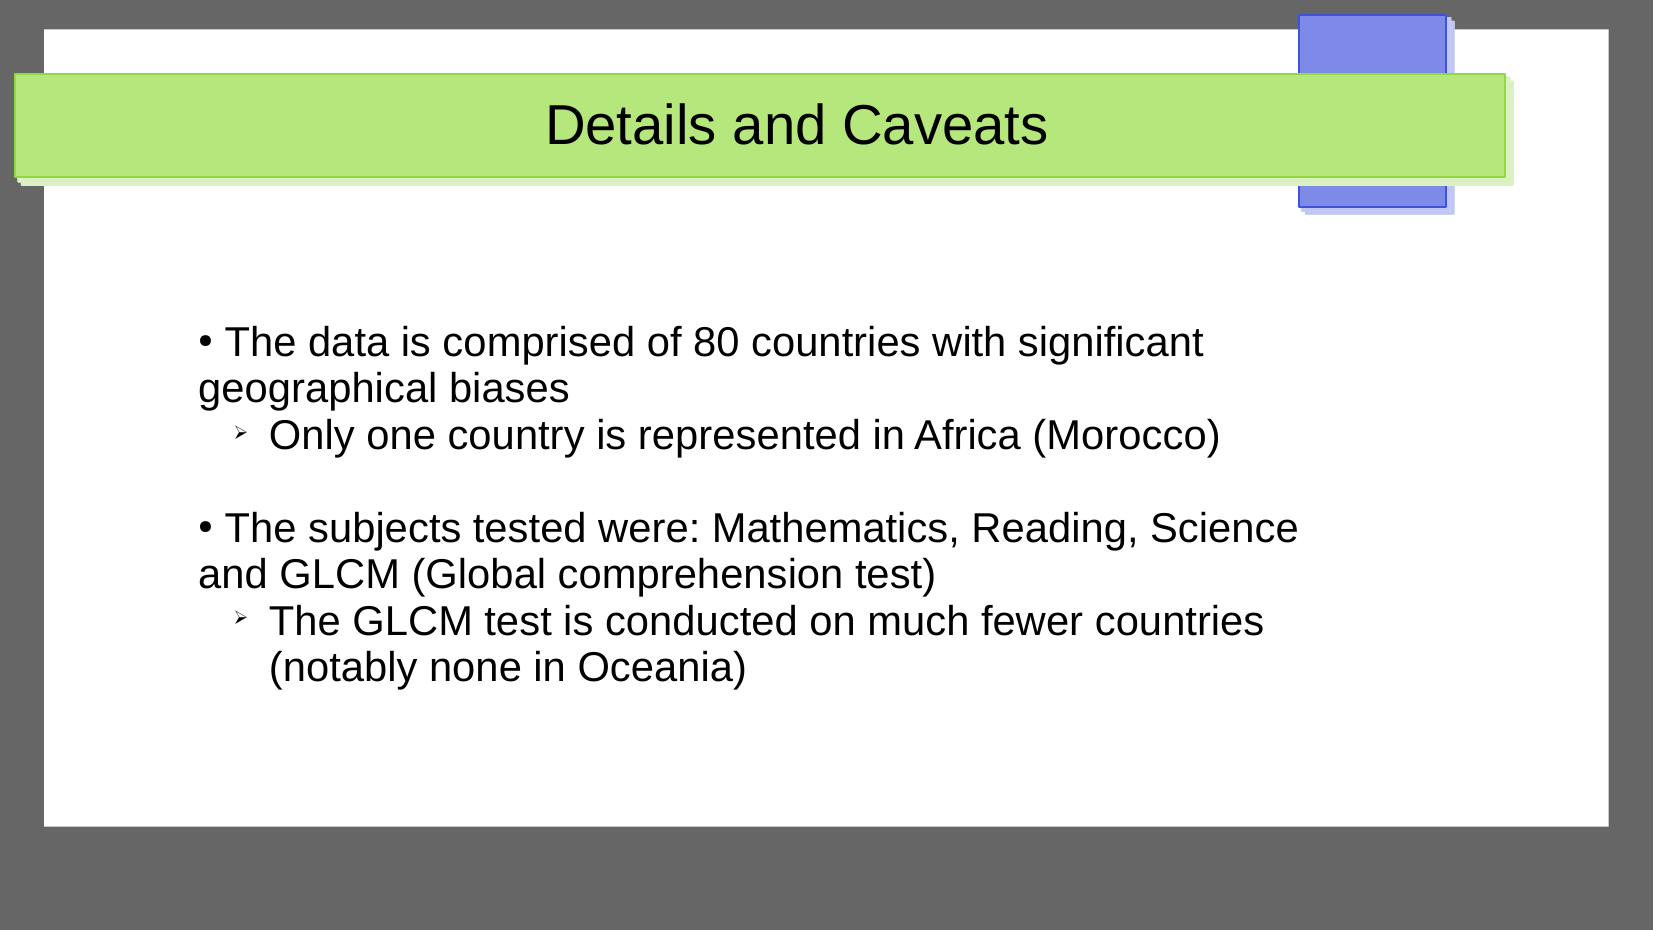

# Details and Caveats
 The data is comprised of 80 countries with significant geographical biases
Only one country is represented in Africa (Morocco)
 The subjects tested were: Mathematics, Reading, Science and GLCM (Global comprehension test)
The GLCM test is conducted on much fewer countries (notably none in Oceania)